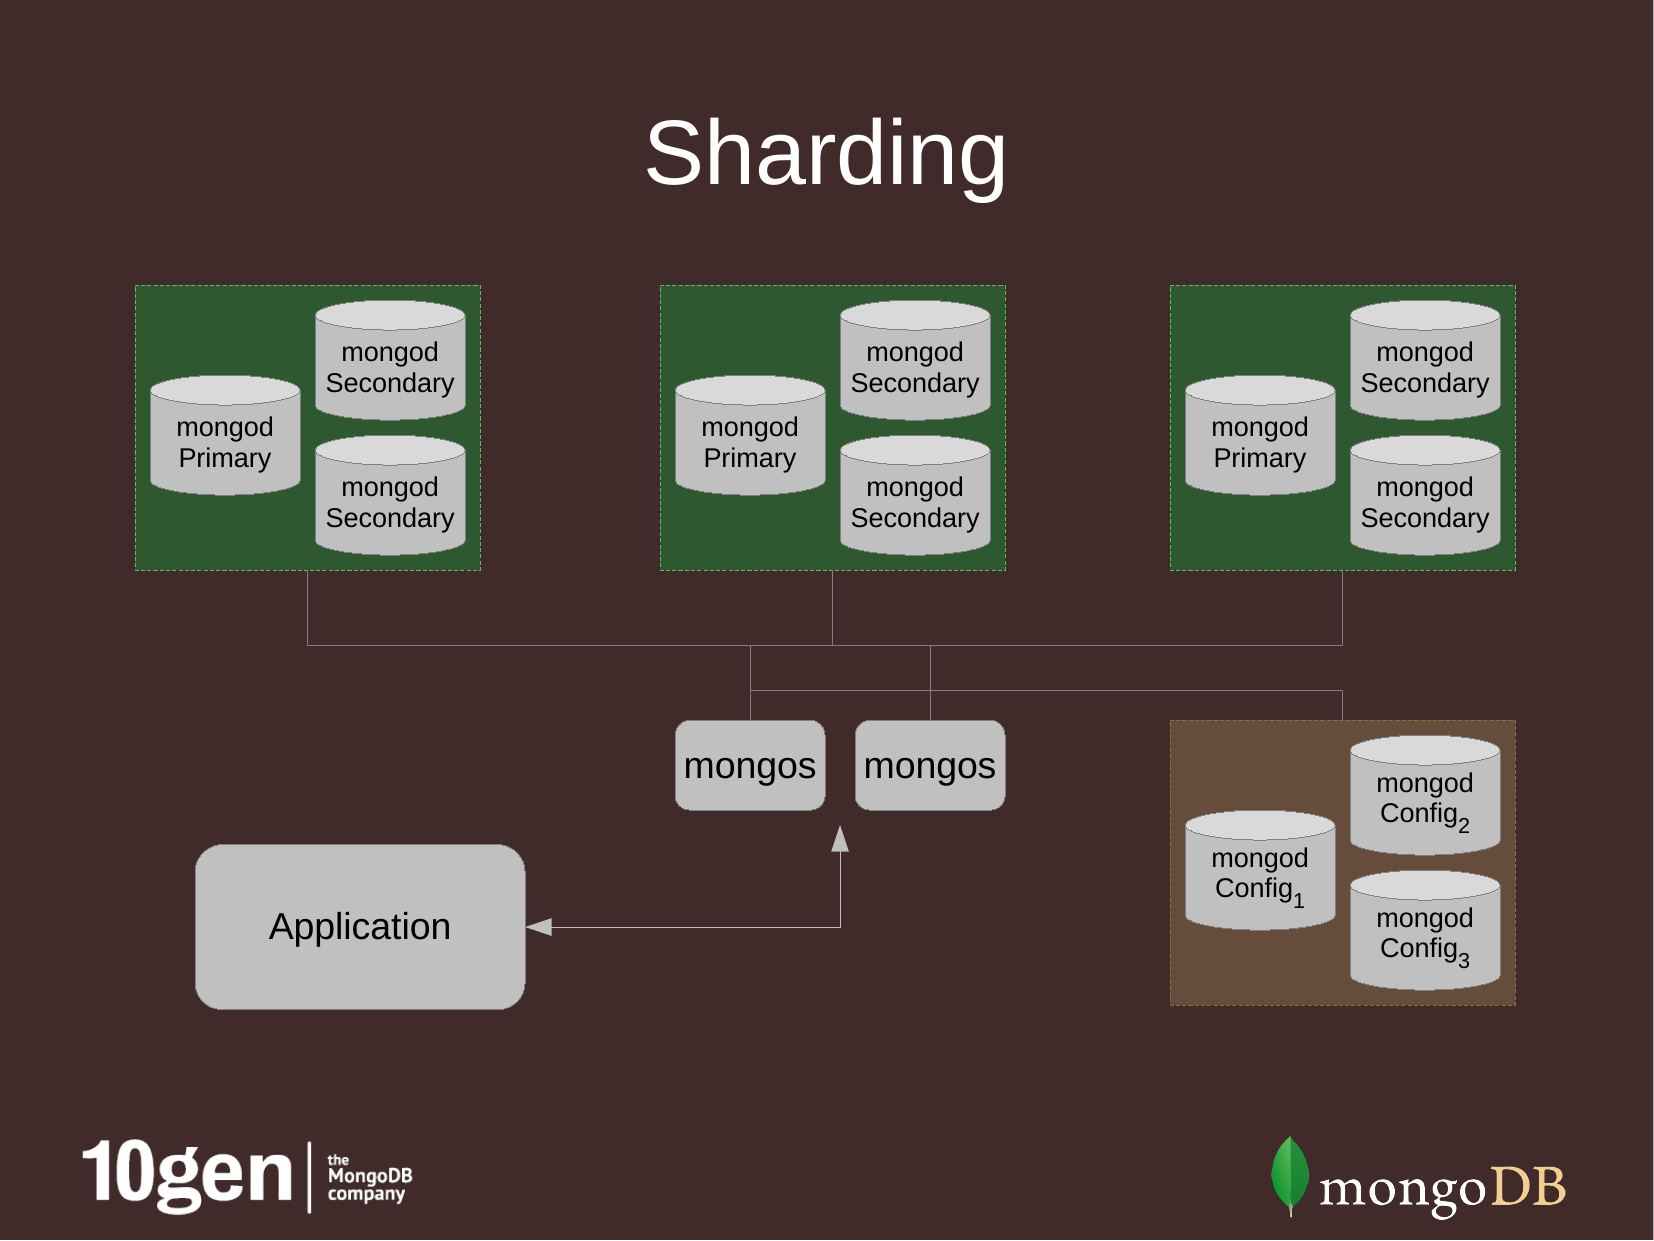

# Sharding
mongod
Secondary
mongod
Secondary
mongod
Secondary
mongod
Primary
mongod
Primary
mongod
Primary
mongod
Secondary
mongod
Secondary
mongod
Secondary
mongos
mongos
mongod
Config2
mongod
Config1
Application
mongod
Config3